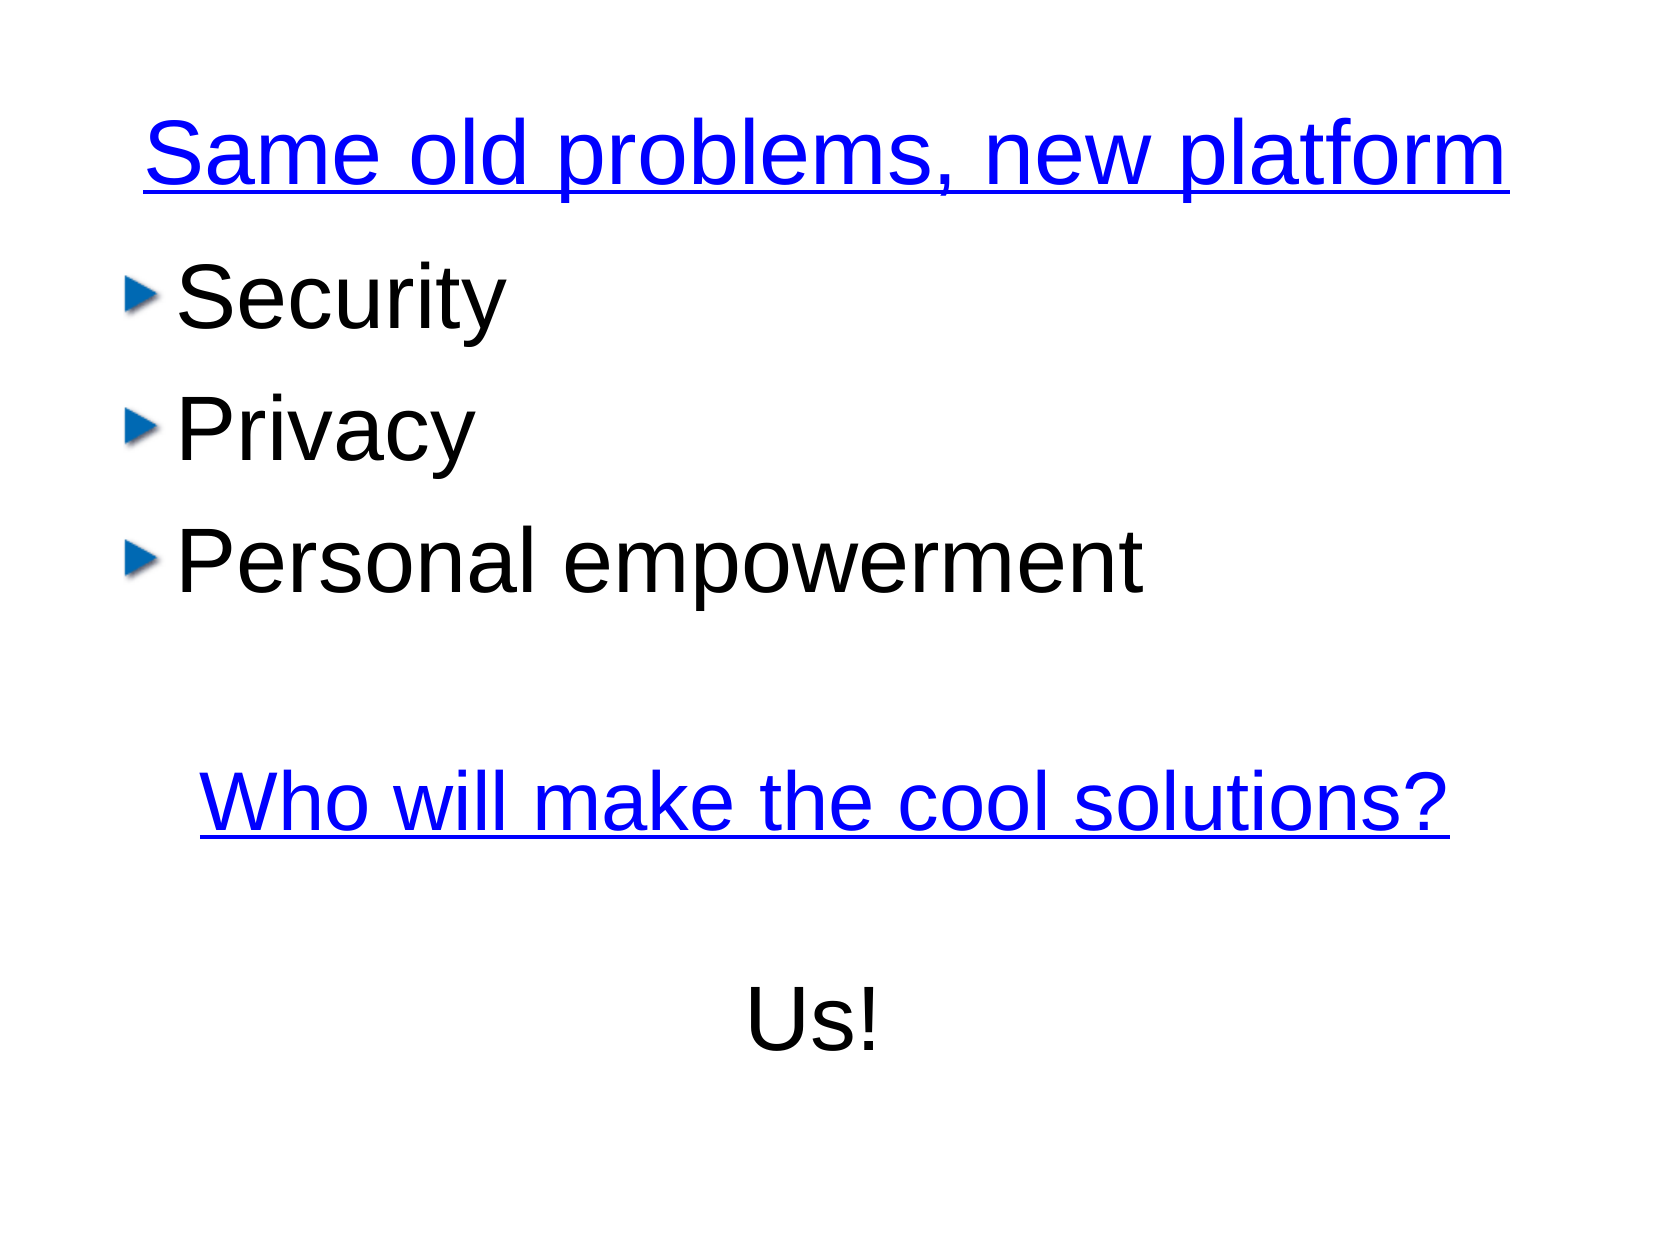

# Same old problems, new platform
Security
Privacy
Personal empowerment
Who will make the cool solutions?
 Us!